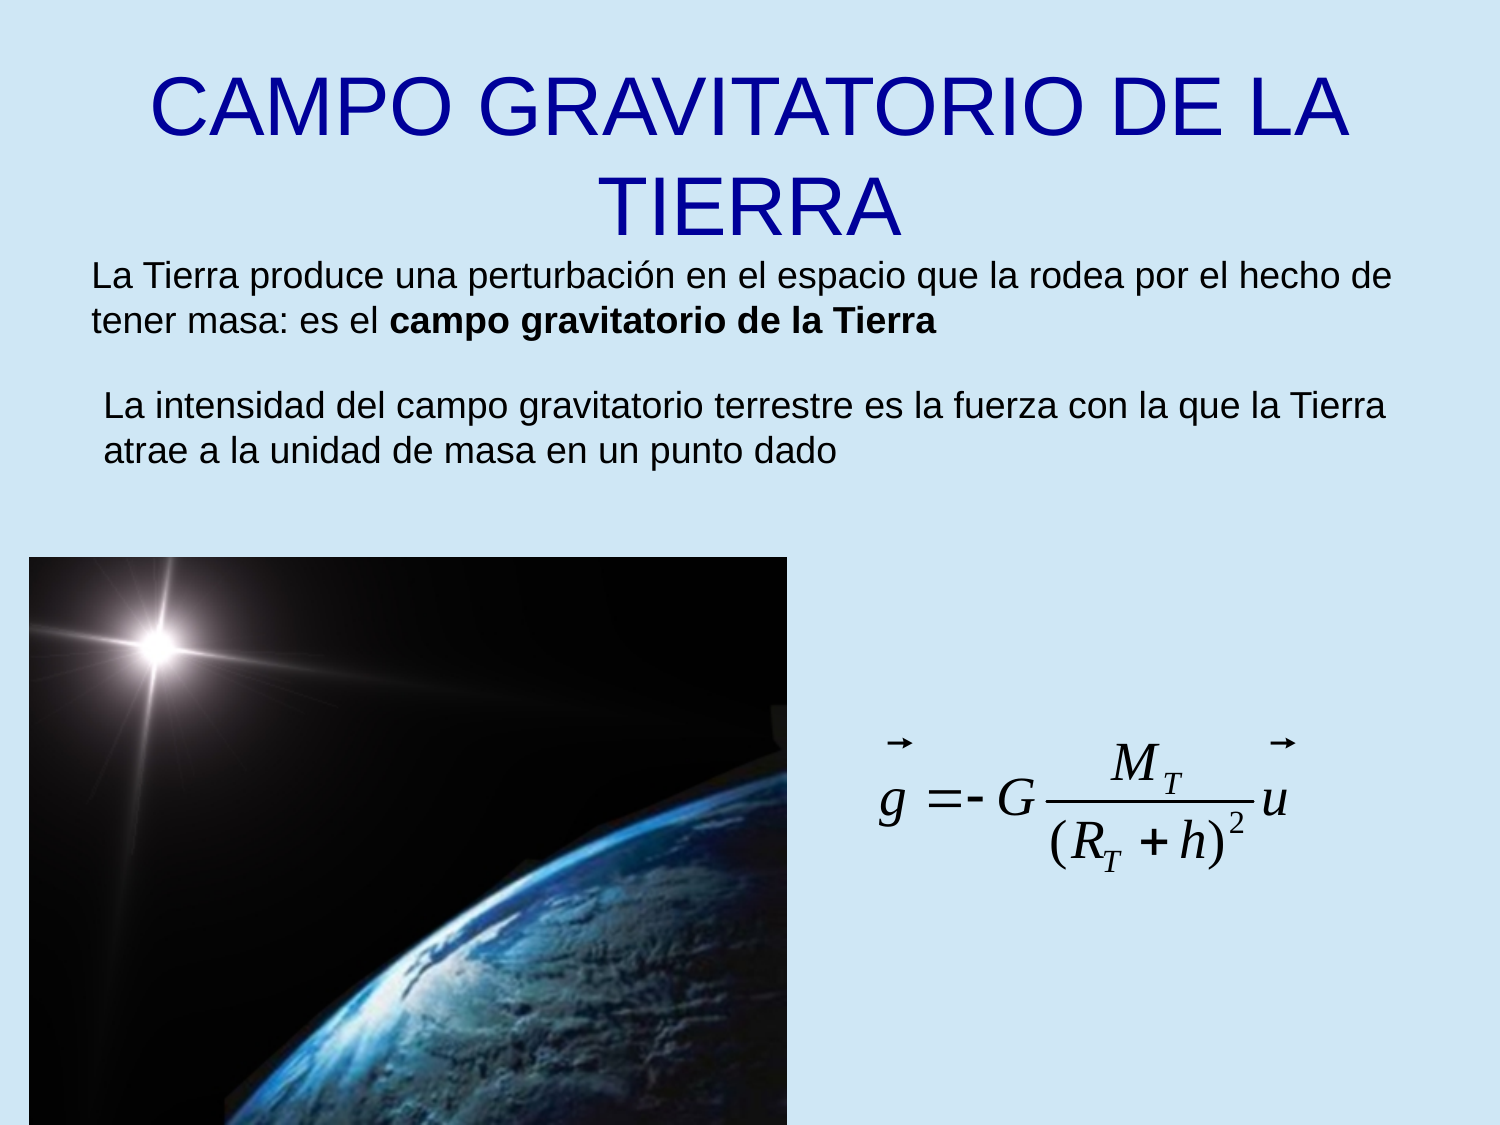

# CAMPO GRAVITATORIO DE LA TIERRA
La Tierra produce una perturbación en el espacio que la rodea por el hecho de tener masa: es el campo gravitatorio de la Tierra
La intensidad del campo gravitatorio terrestre es la fuerza con la que la Tierra atrae a la unidad de masa en un punto dado